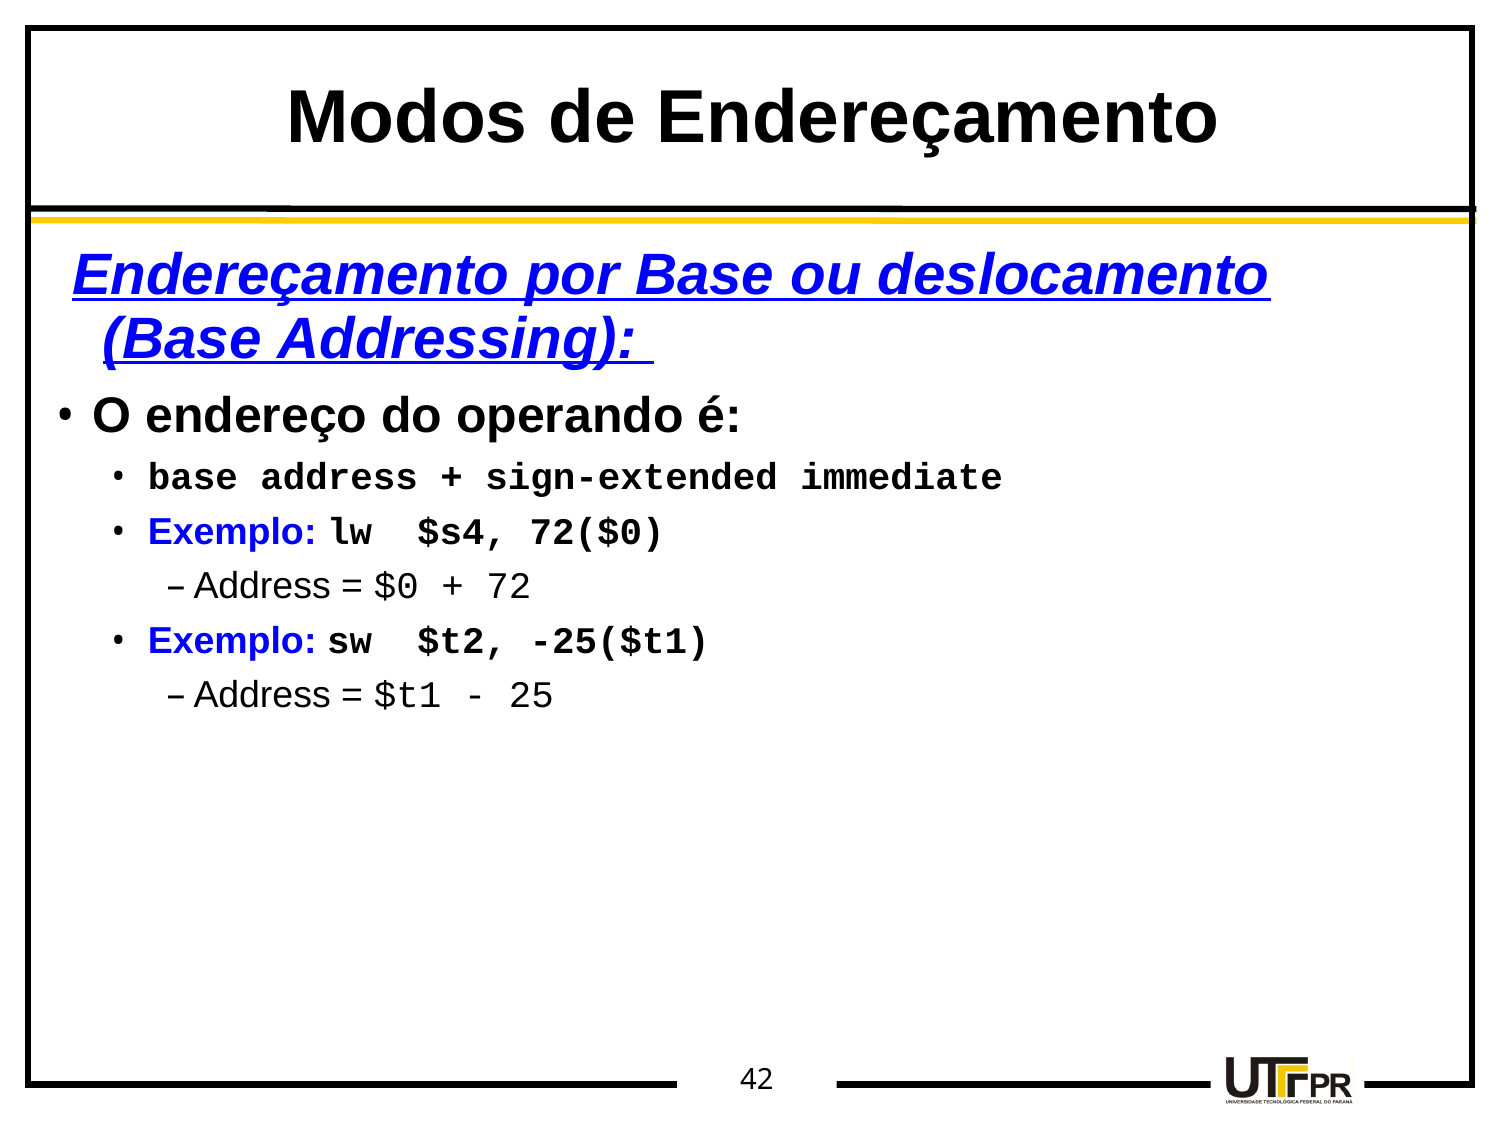

Modos de Endereçamento
# Endereçamento por Base ou deslocamento (Base Addressing):
O endereço do operando é:
base address + sign-extended immediate
Exemplo: lw $s4, 72($0)
Address = $0 + 72
Exemplo: sw $t2, -25($t1)
Address = $t1 - 25